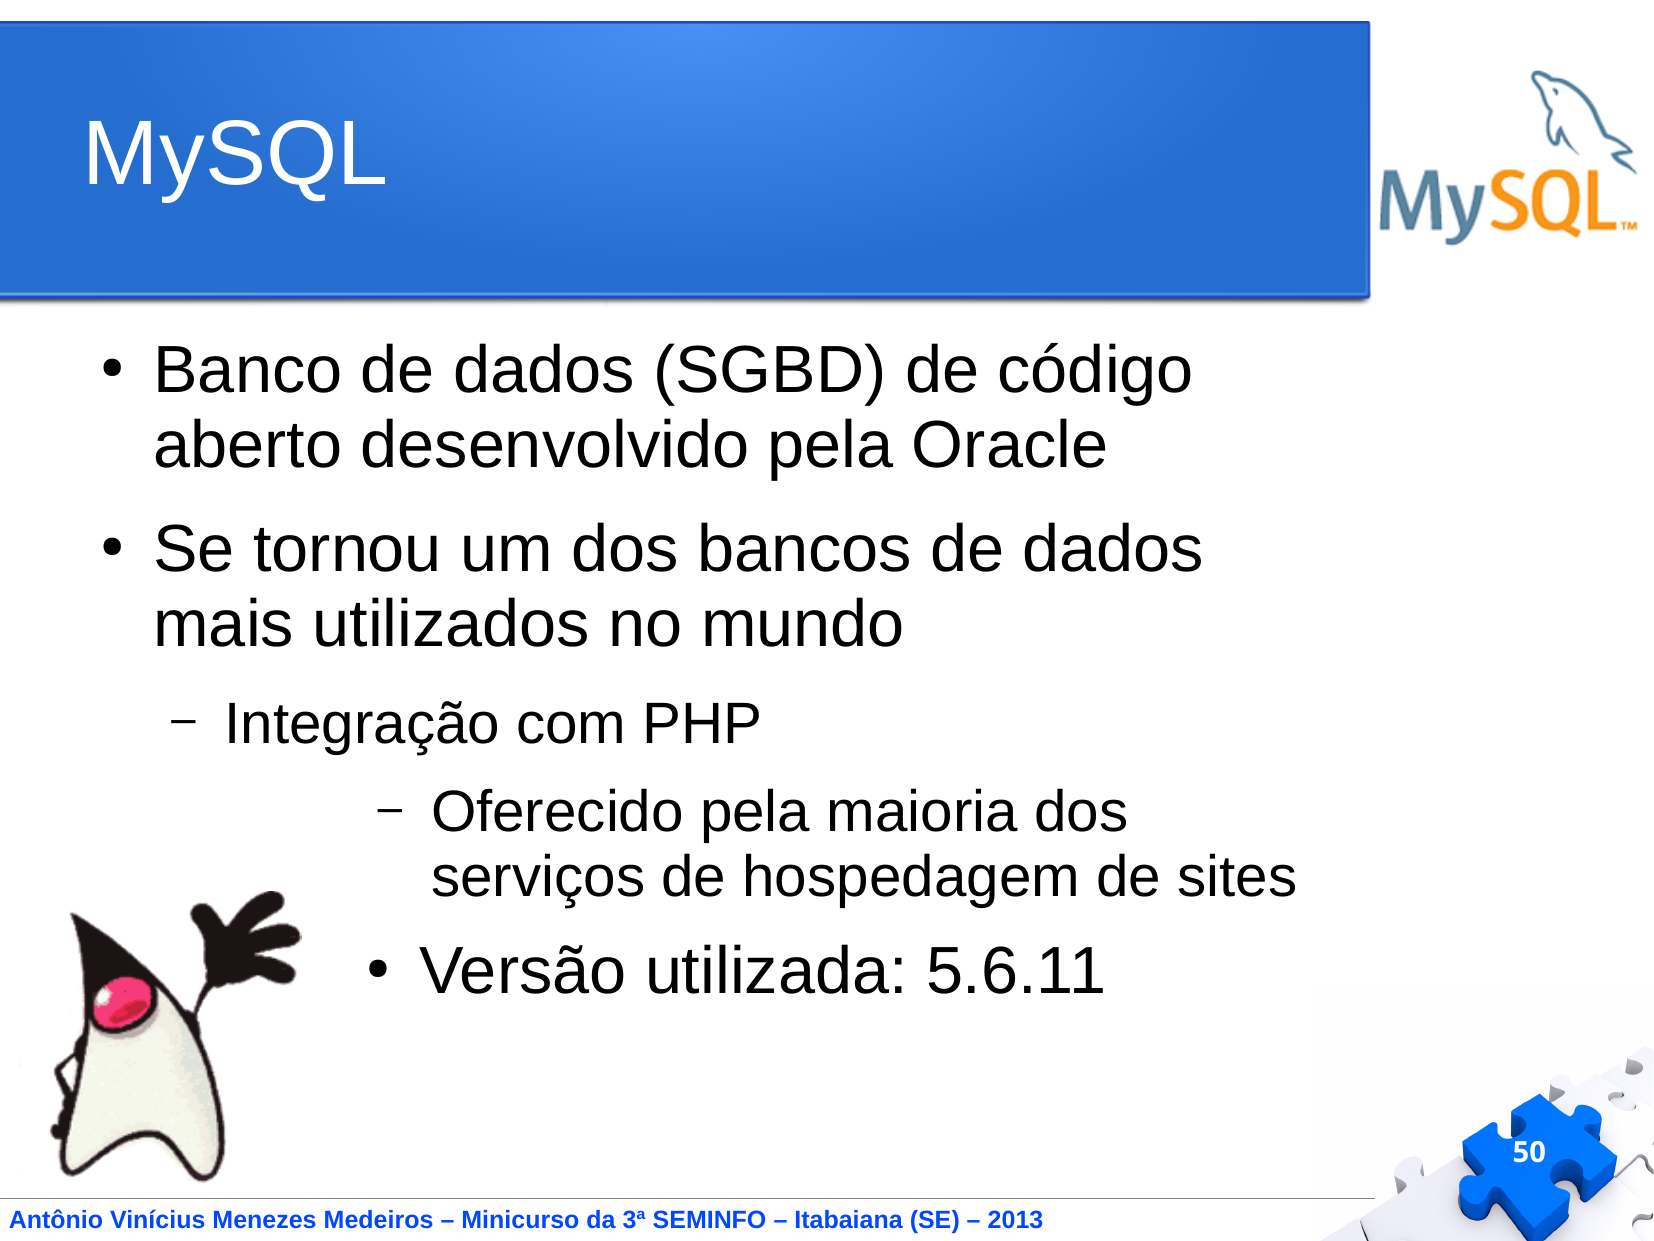

# MySQL
Banco de dados (SGBD) de código aberto desenvolvido pela Oracle
Se tornou um dos bancos de dados mais utilizados no mundo
Integração com PHP
Oferecido pela maioria dos serviços de hospedagem de sites
Versão utilizada: 5.6.11
50